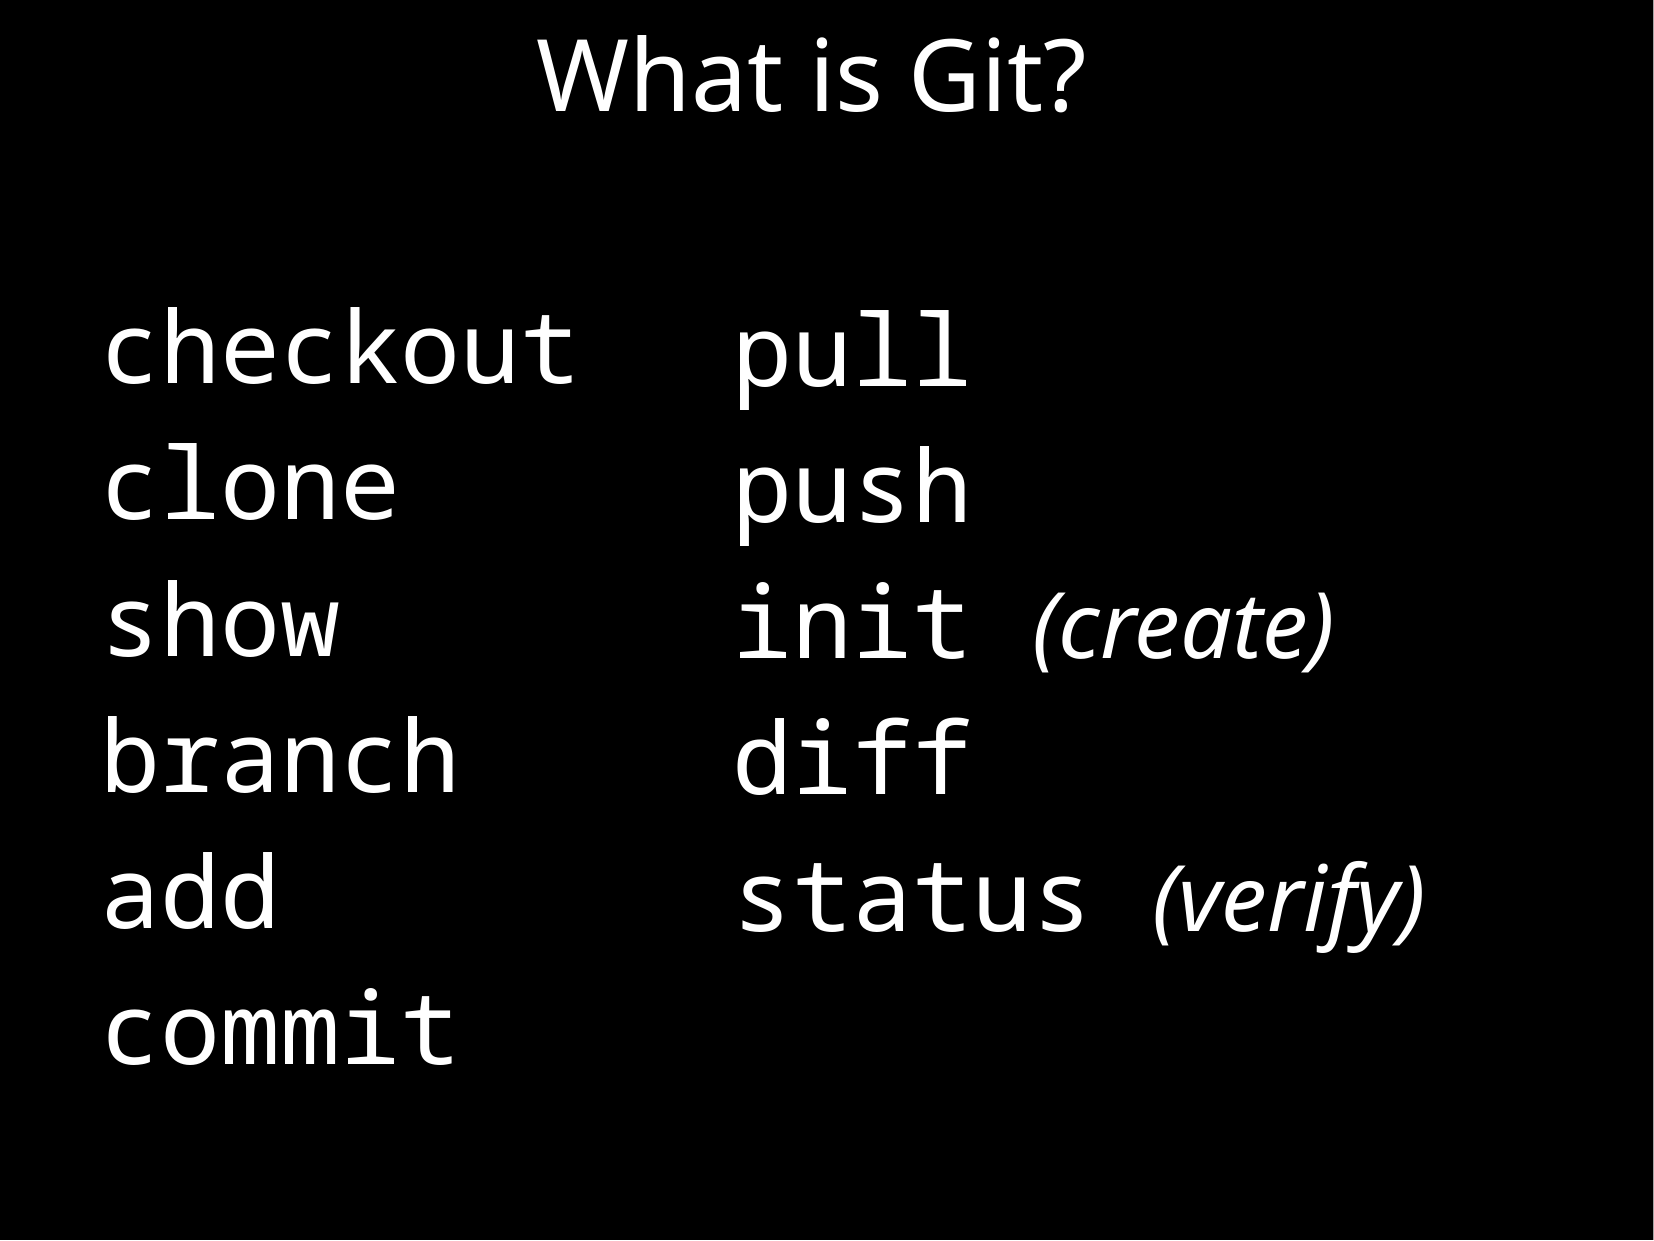

# What is Git?
checkout
clone
show
branch
add
commit
pull
push
init (create)
diff
status (verify)